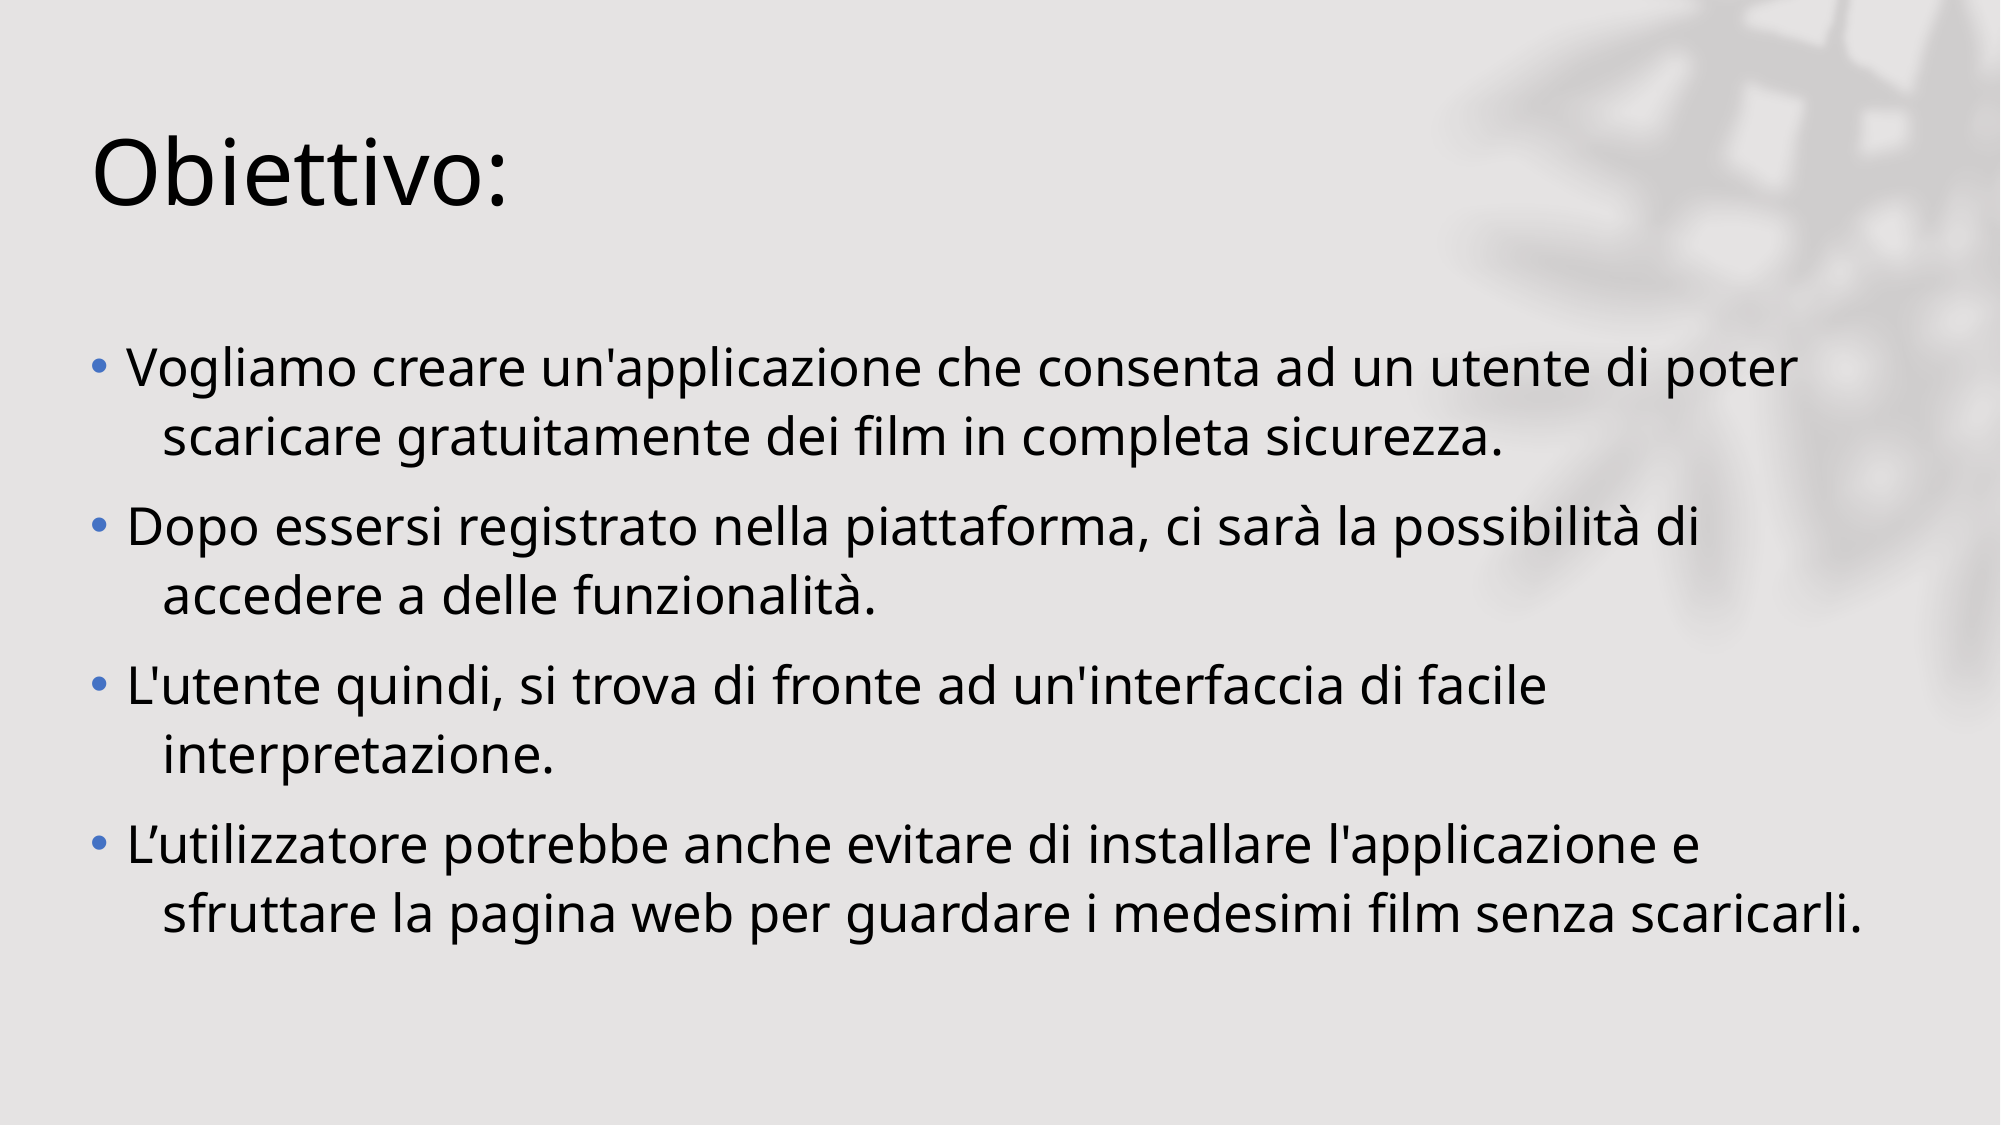

# Obiettivo:
Vogliamo creare un'applicazione che consenta ad un utente di poter scaricare gratuitamente dei film in completa sicurezza.
Dopo essersi registrato nella piattaforma, ci sarà la possibilità di accedere a delle funzionalità.
L'utente quindi, si trova di fronte ad un'interfaccia di facile interpretazione.
L’utilizzatore potrebbe anche evitare di installare l'applicazione e sfruttare la pagina web per guardare i medesimi film senza scaricarli.